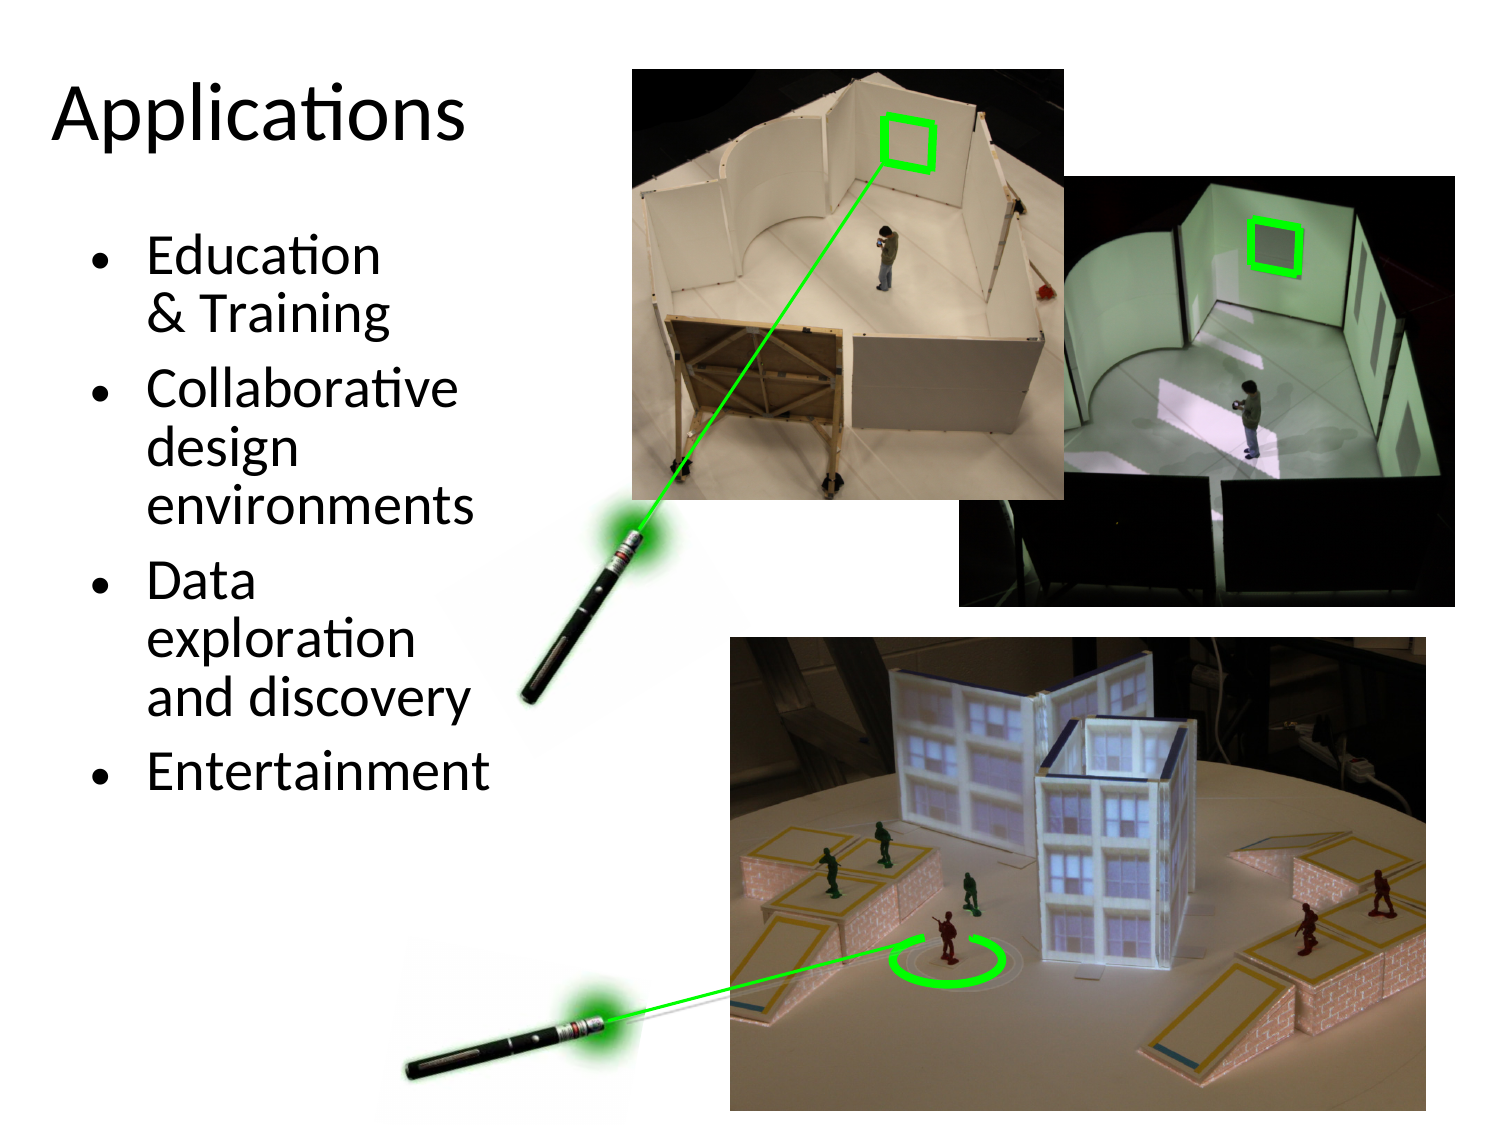

Applications
# Education & Training
Collaborative
design
environments
Data
exploration
and discovery
Entertainment